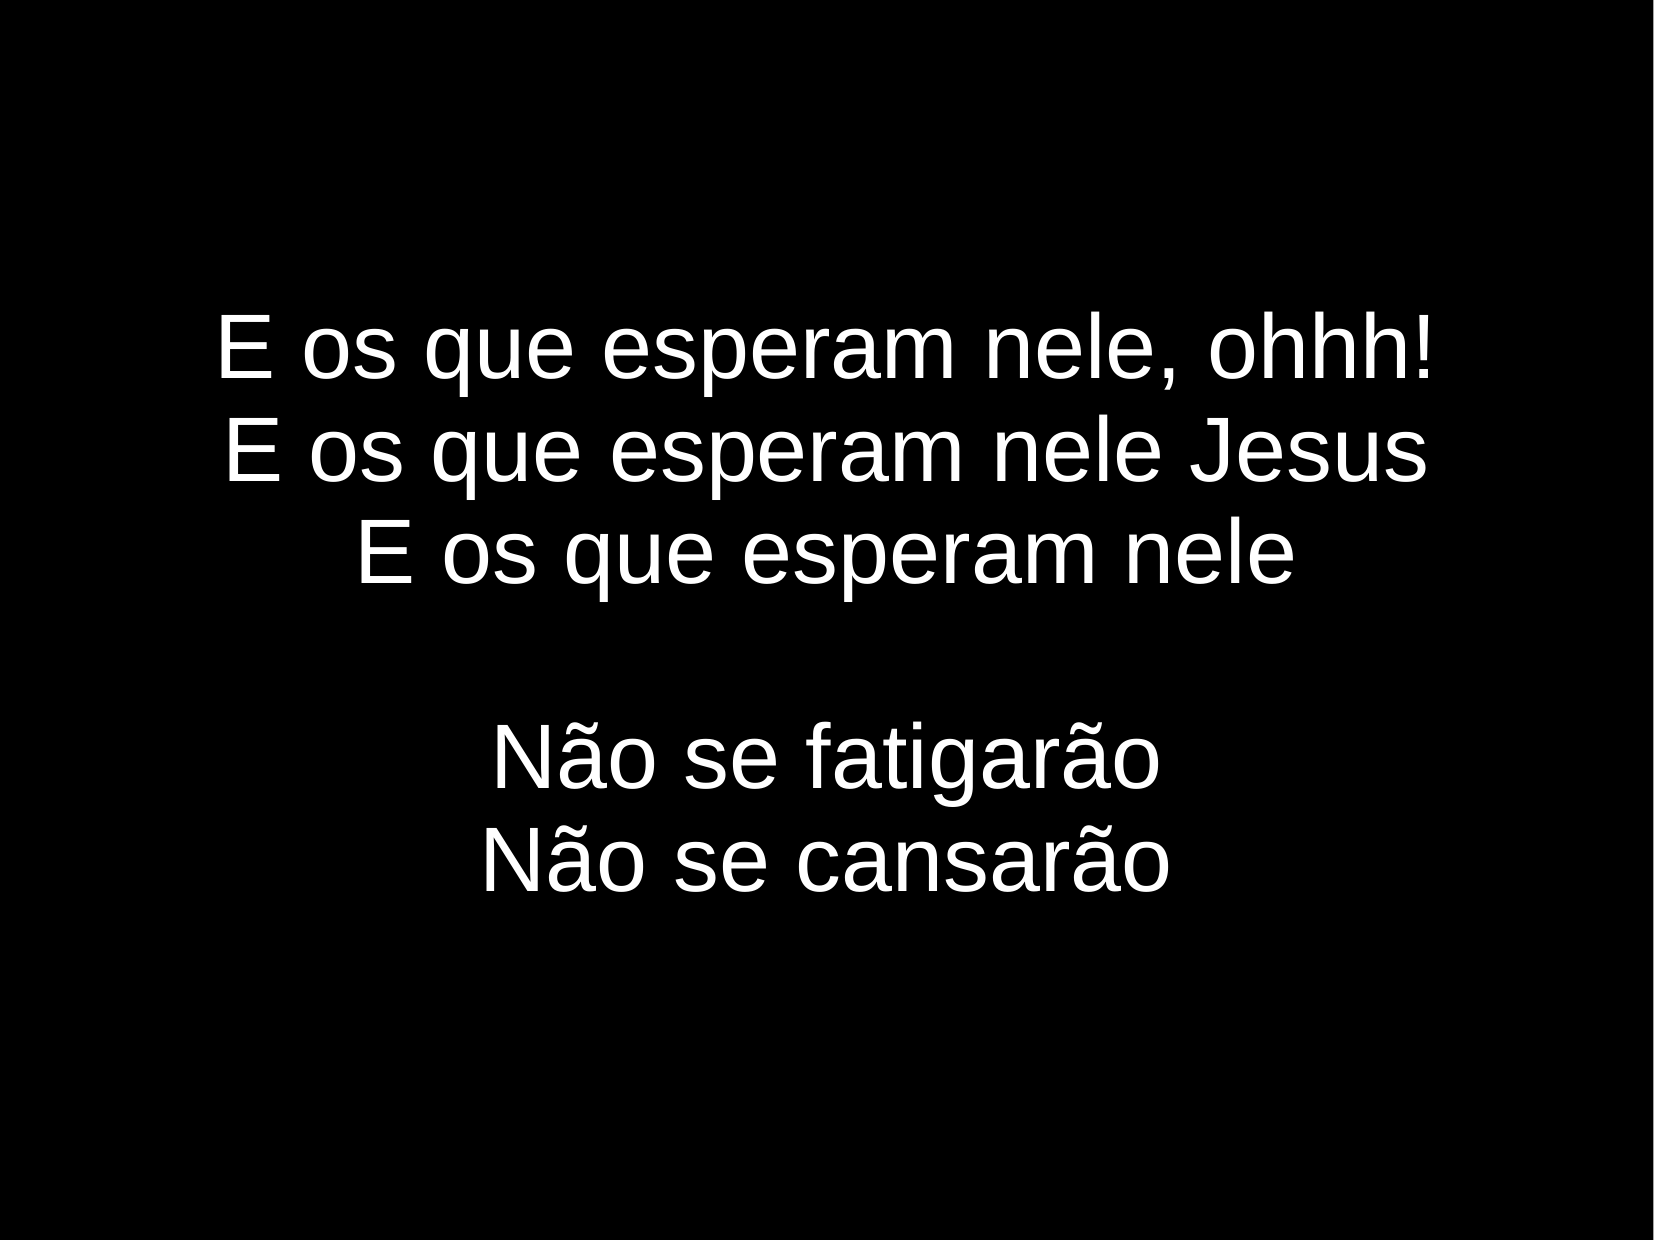

# E os que esperam nele, ohhh!
E os que esperam nele Jesus
E os que esperam nele
Não se fatigarão
Não se cansarão